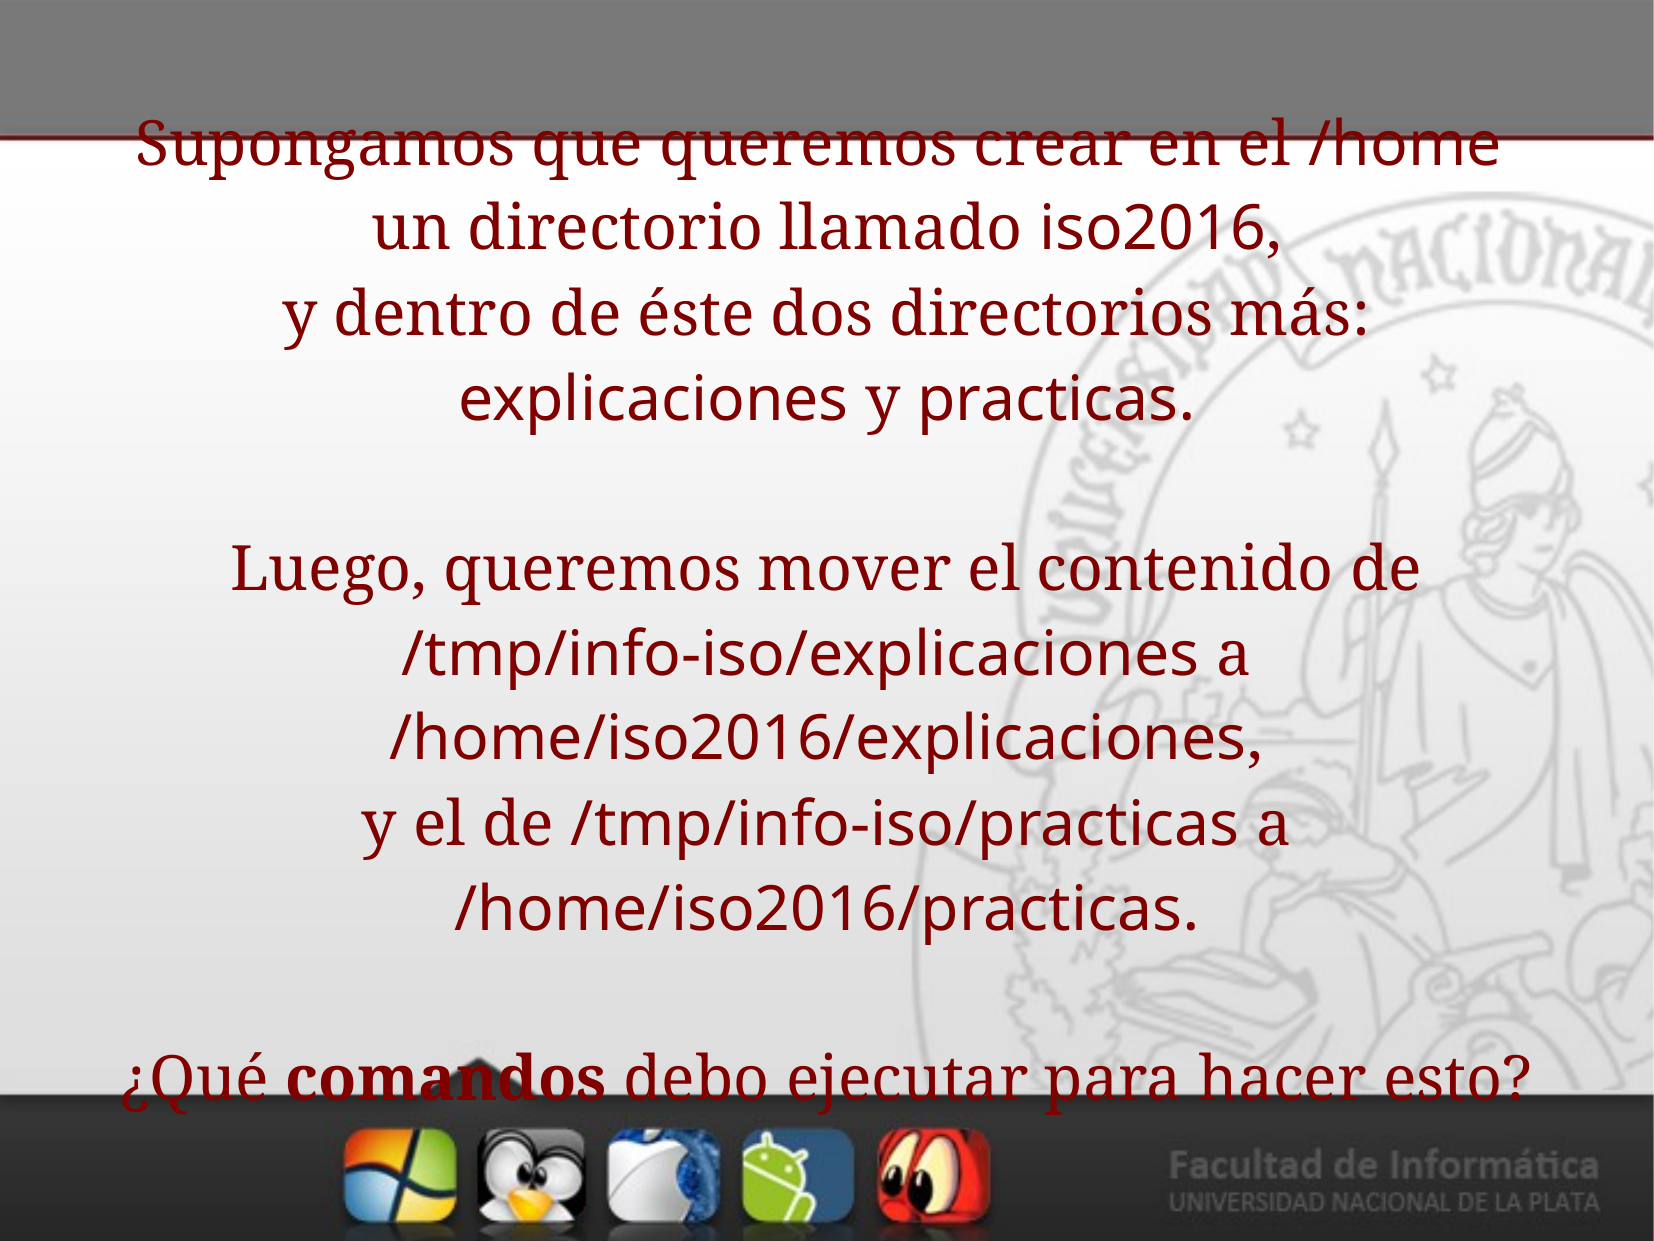

# Supongamos que queremos crear en el /home
un directorio llamado iso2016,
y dentro de éste dos directorios más: explicaciones y practicas.
Luego, queremos mover el contenido de
/tmp/info-iso/explicaciones a /home/iso2016/explicaciones,
y el de /tmp/info-iso/practicas a /home/iso2016/practicas.
¿Qué comandos debo ejecutar para hacer esto?